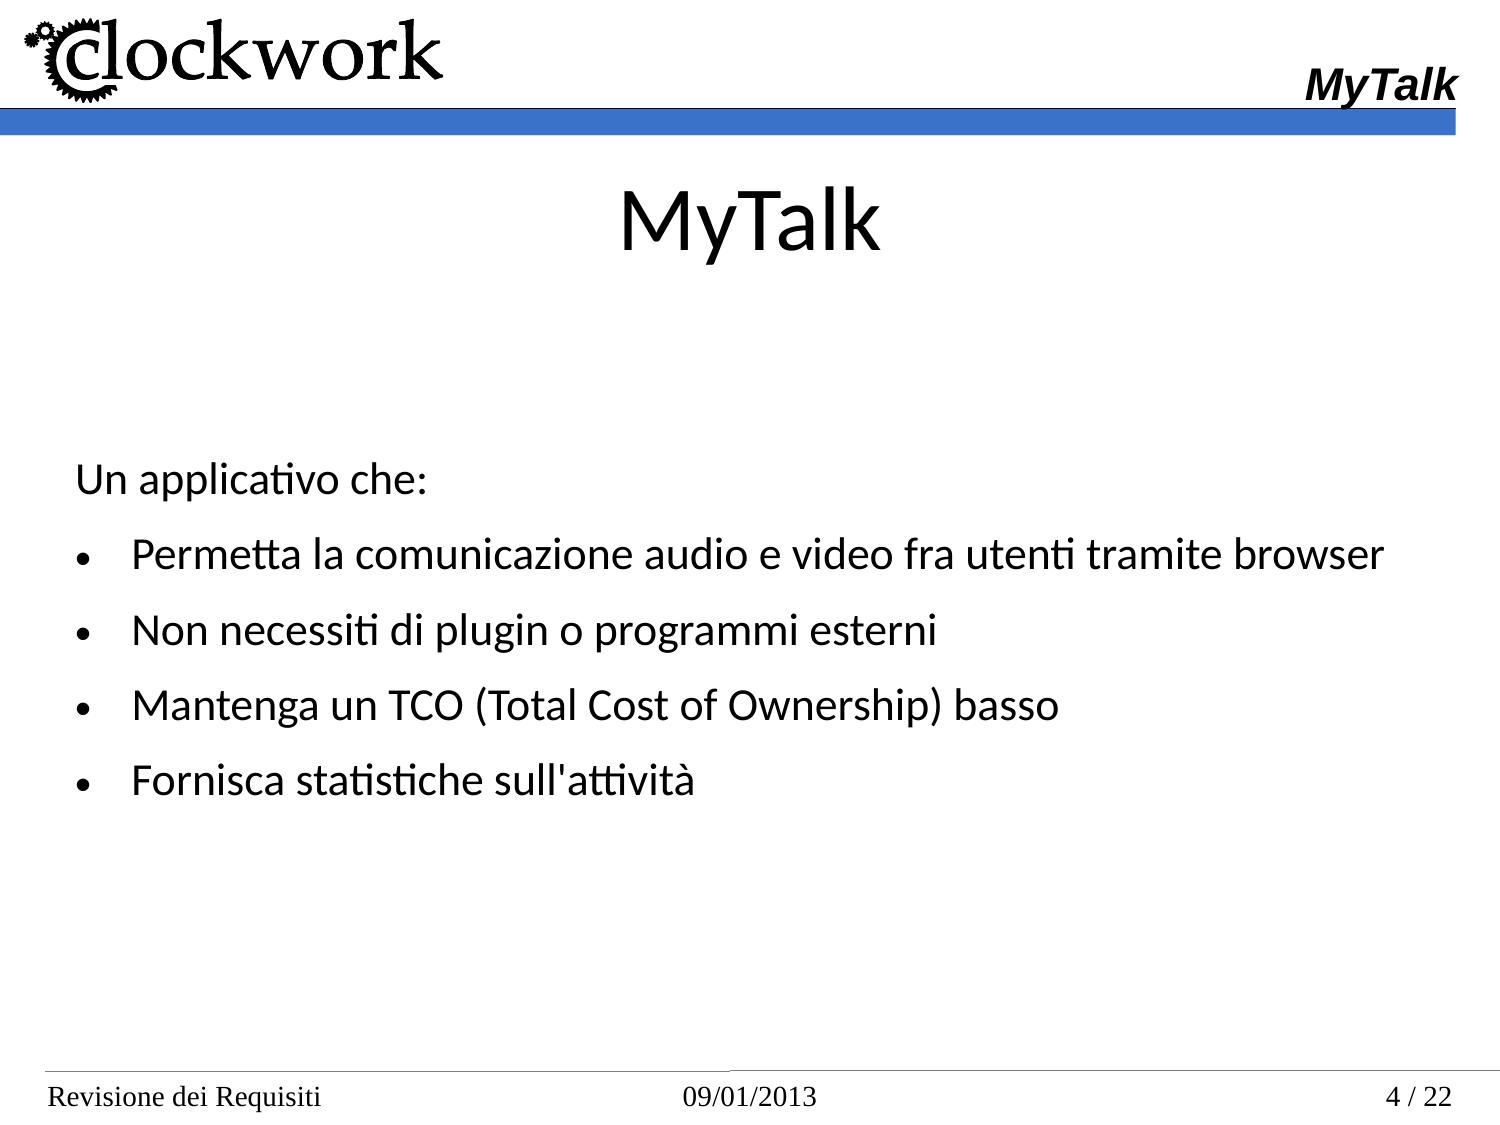

# MyTalk
Un applicativo che:
Permetta la comunicazione audio e video fra utenti tramite browser
Non necessiti di plugin o programmi esterni
Mantenga un TCO (Total Cost of Ownership) basso
Fornisca statistiche sull'attività
Revisione dei Requisiti
09/01/2013
4